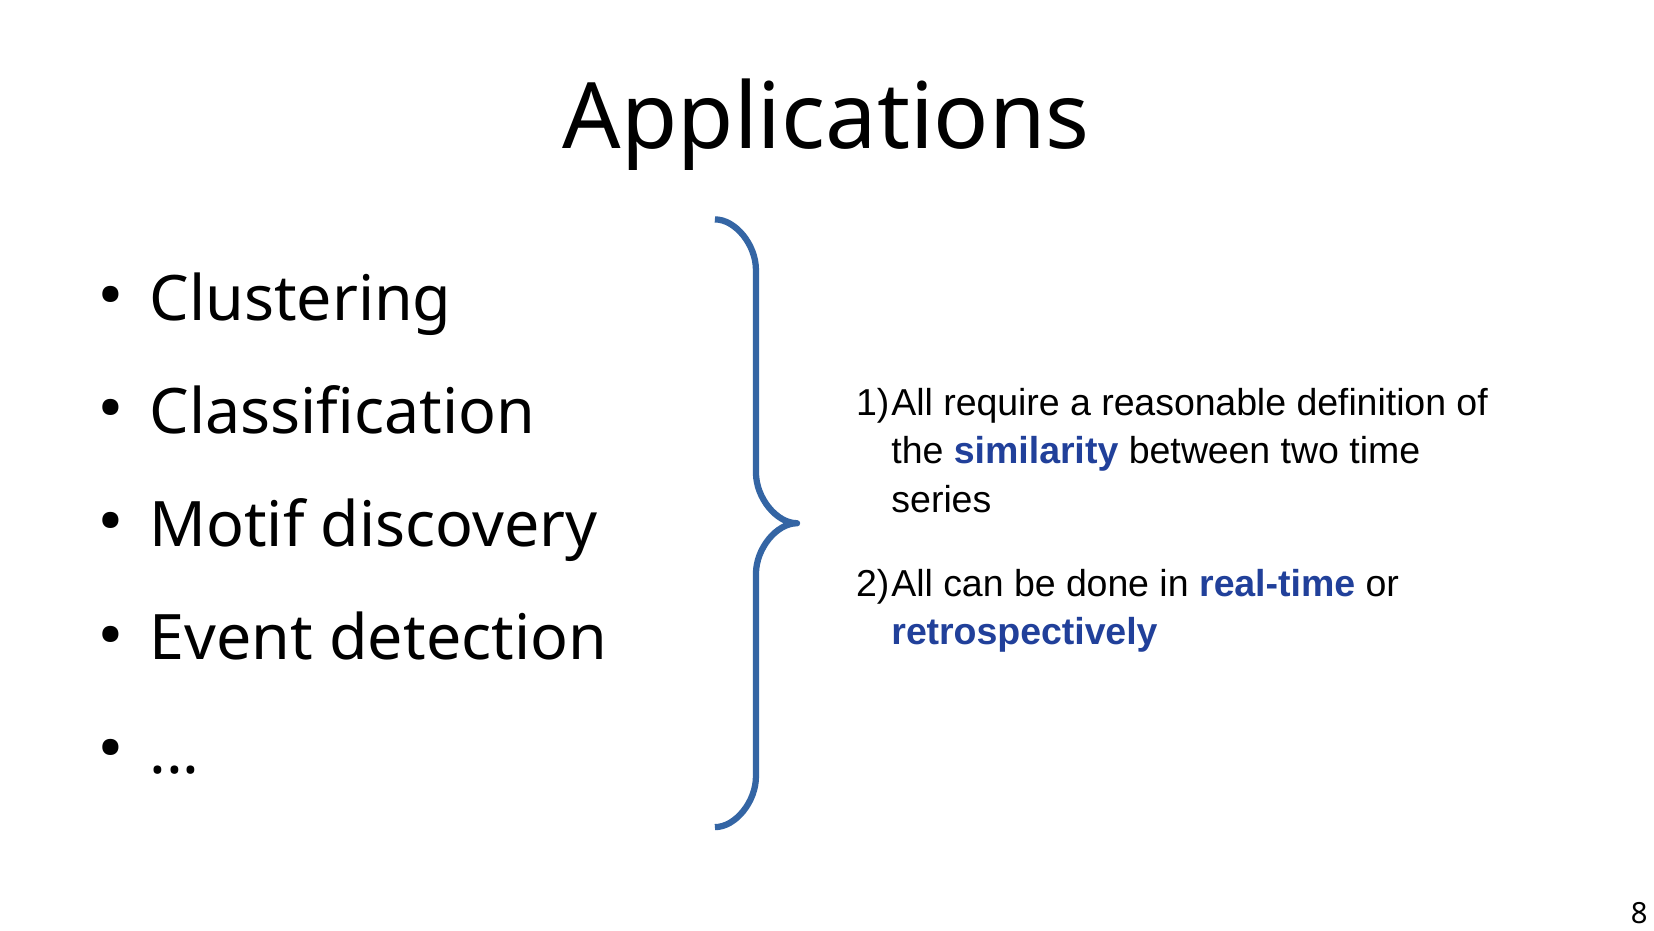

# Applications
Clustering
Classification
Motif discovery
Event detection
...
All require a reasonable definition of the similarity between two time series
All can be done in real-time or retrospectively
8